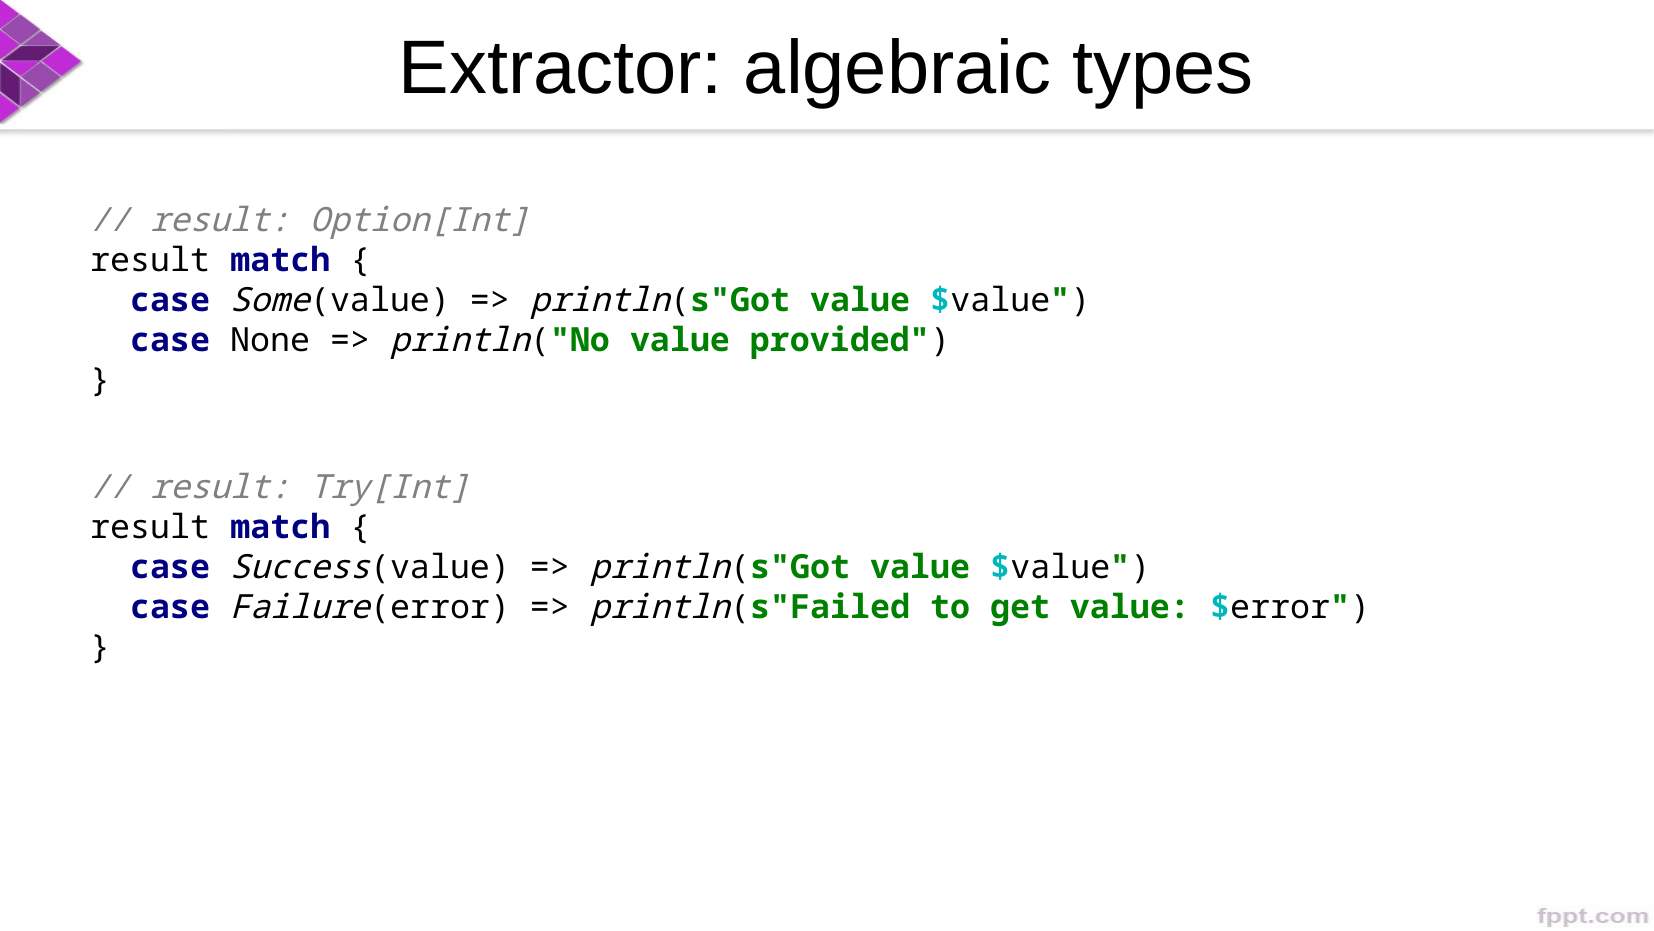

# Extractor: algebraic types
// result: Option[Int]
result match {
 case Some(value) => println(s"Got value $value")
 case None => println("No value provided")
}
// result: Try[Int]
result match {
 case Success(value) => println(s"Got value $value")
 case Failure(error) => println(s"Failed to get value: $error")
}